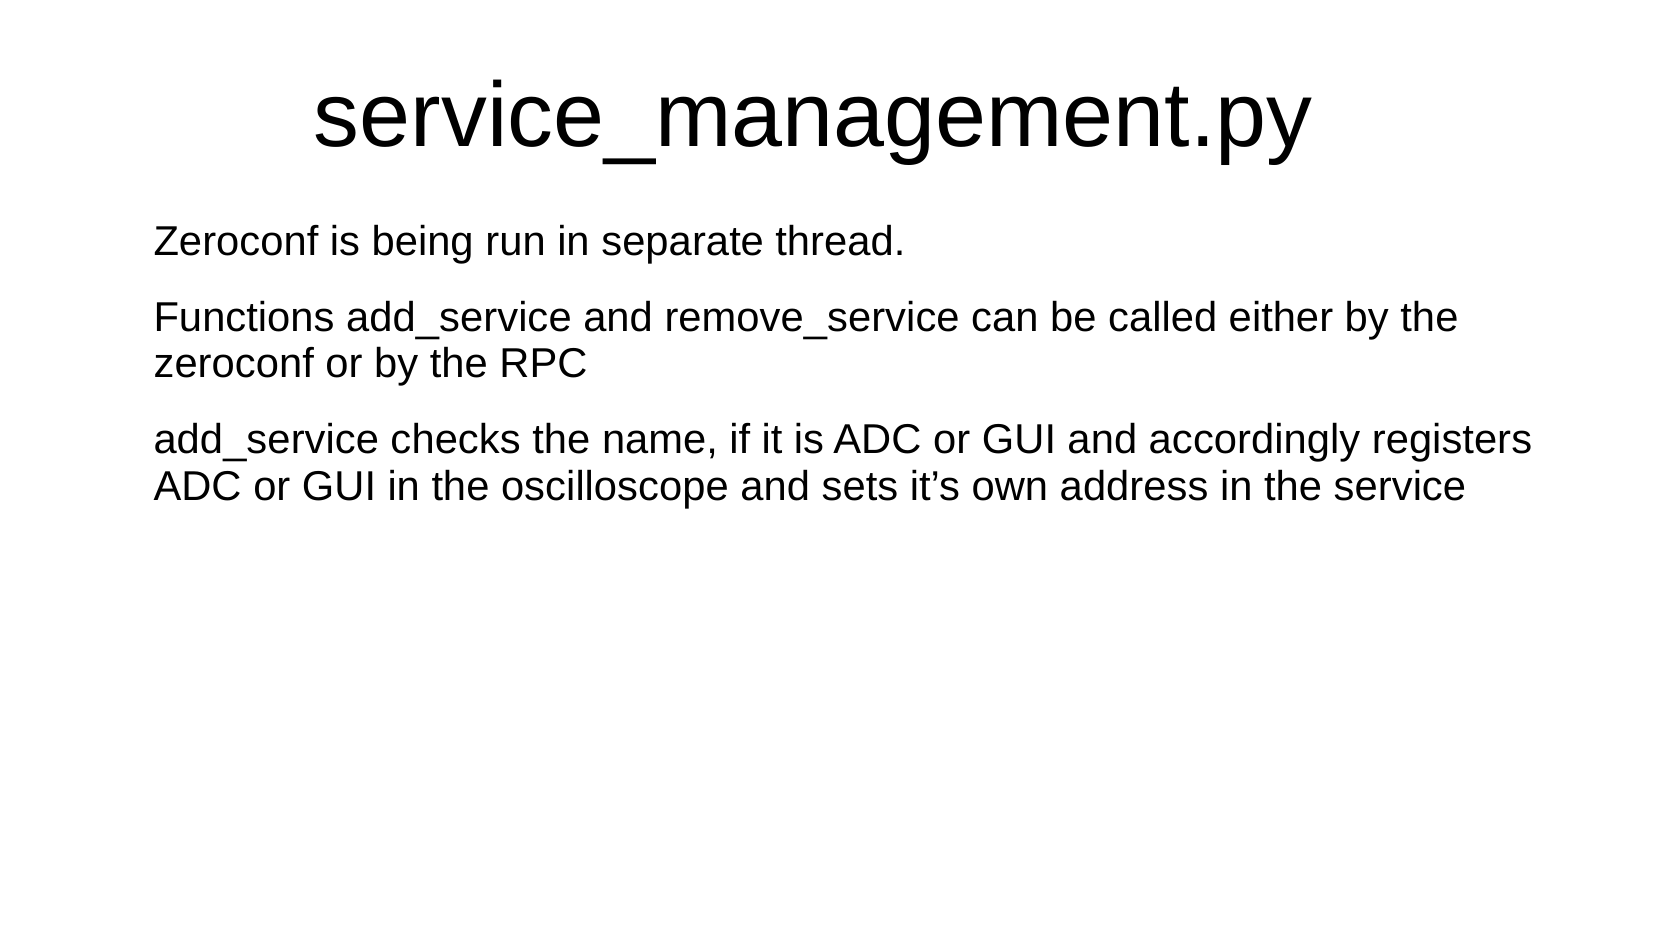

# service_management.py
Zeroconf is being run in separate thread.
Functions add_service and remove_service can be called either by the zeroconf or by the RPC
add_service checks the name, if it is ADC or GUI and accordingly registers ADC or GUI in the oscilloscope and sets it’s own address in the service